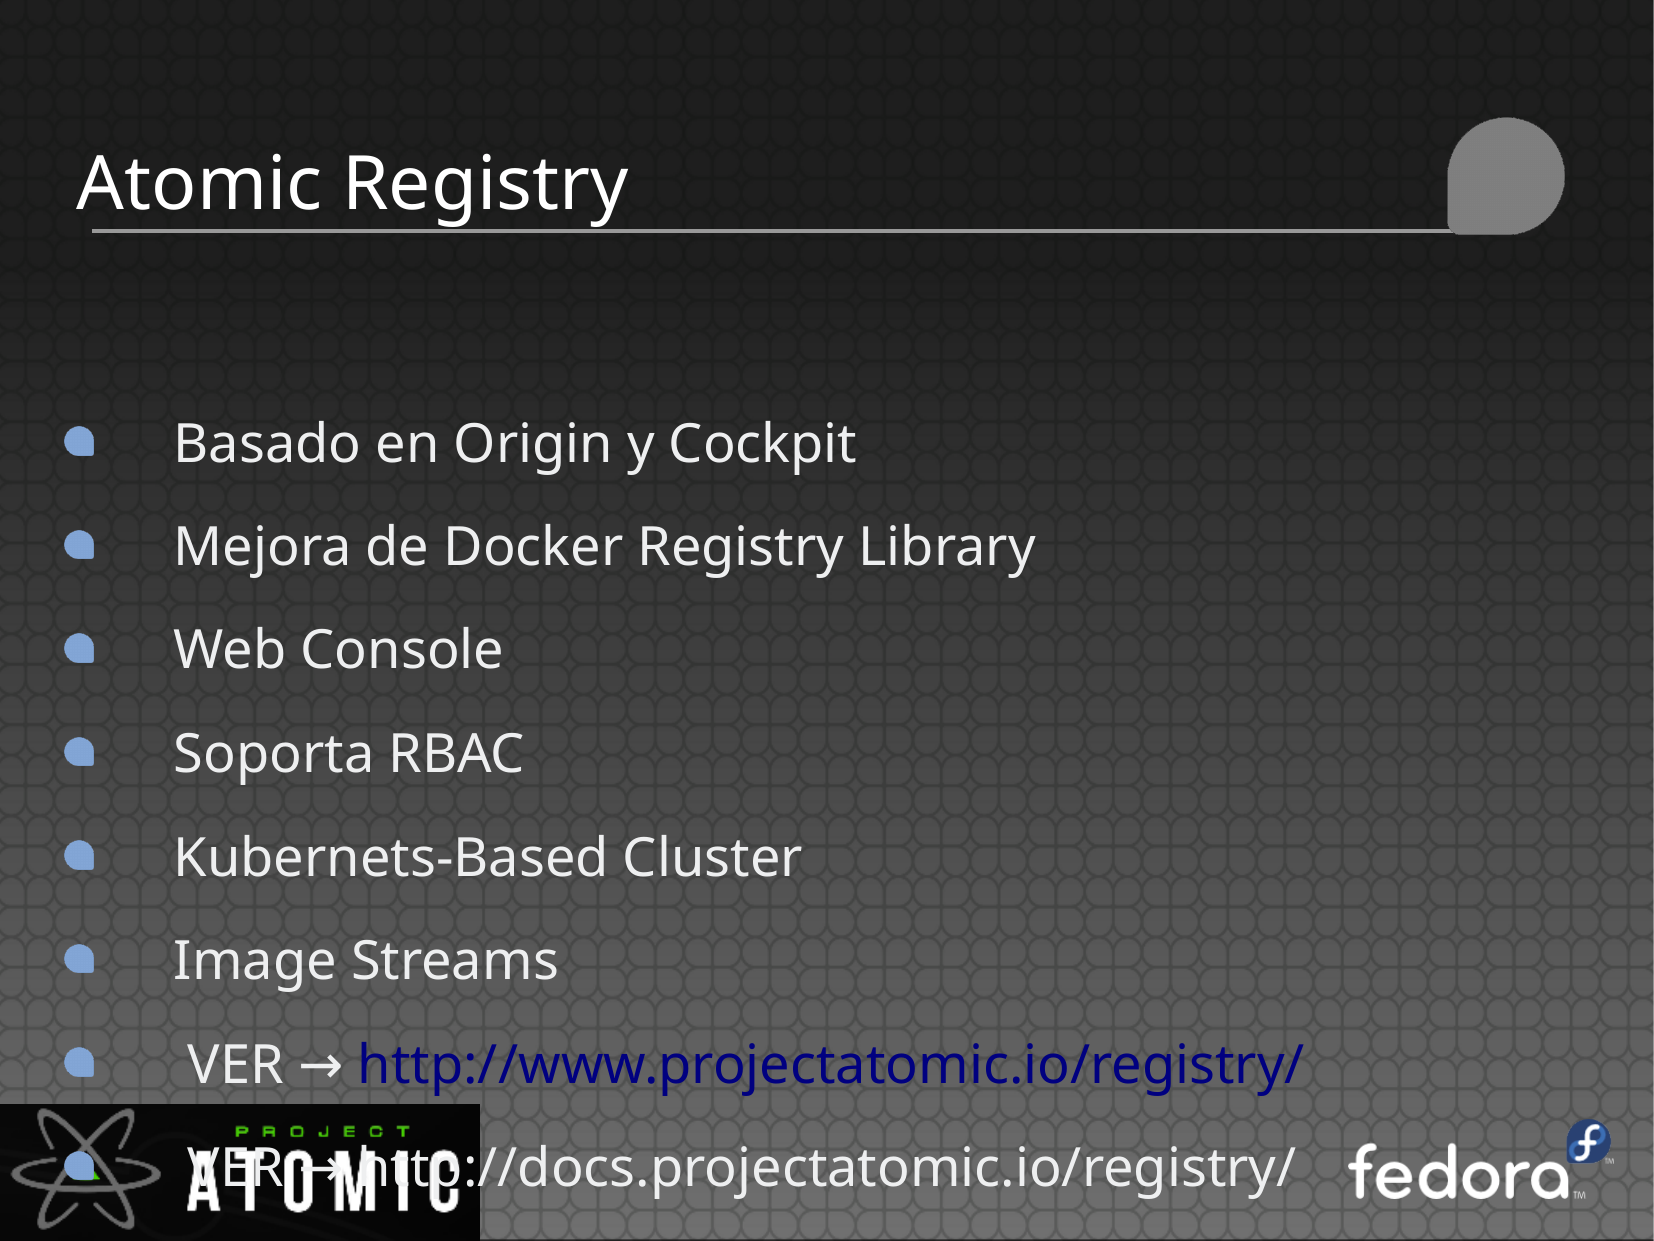

# Atomic Registry
 Basado en Origin y Cockpit
 Mejora de Docker Registry Library
 Web Console
 Soporta RBAC
 Kubernets-Based Cluster
 Image Streams
 VER → http://www.projectatomic.io/registry/
 VER → http://docs.projectatomic.io/registry/